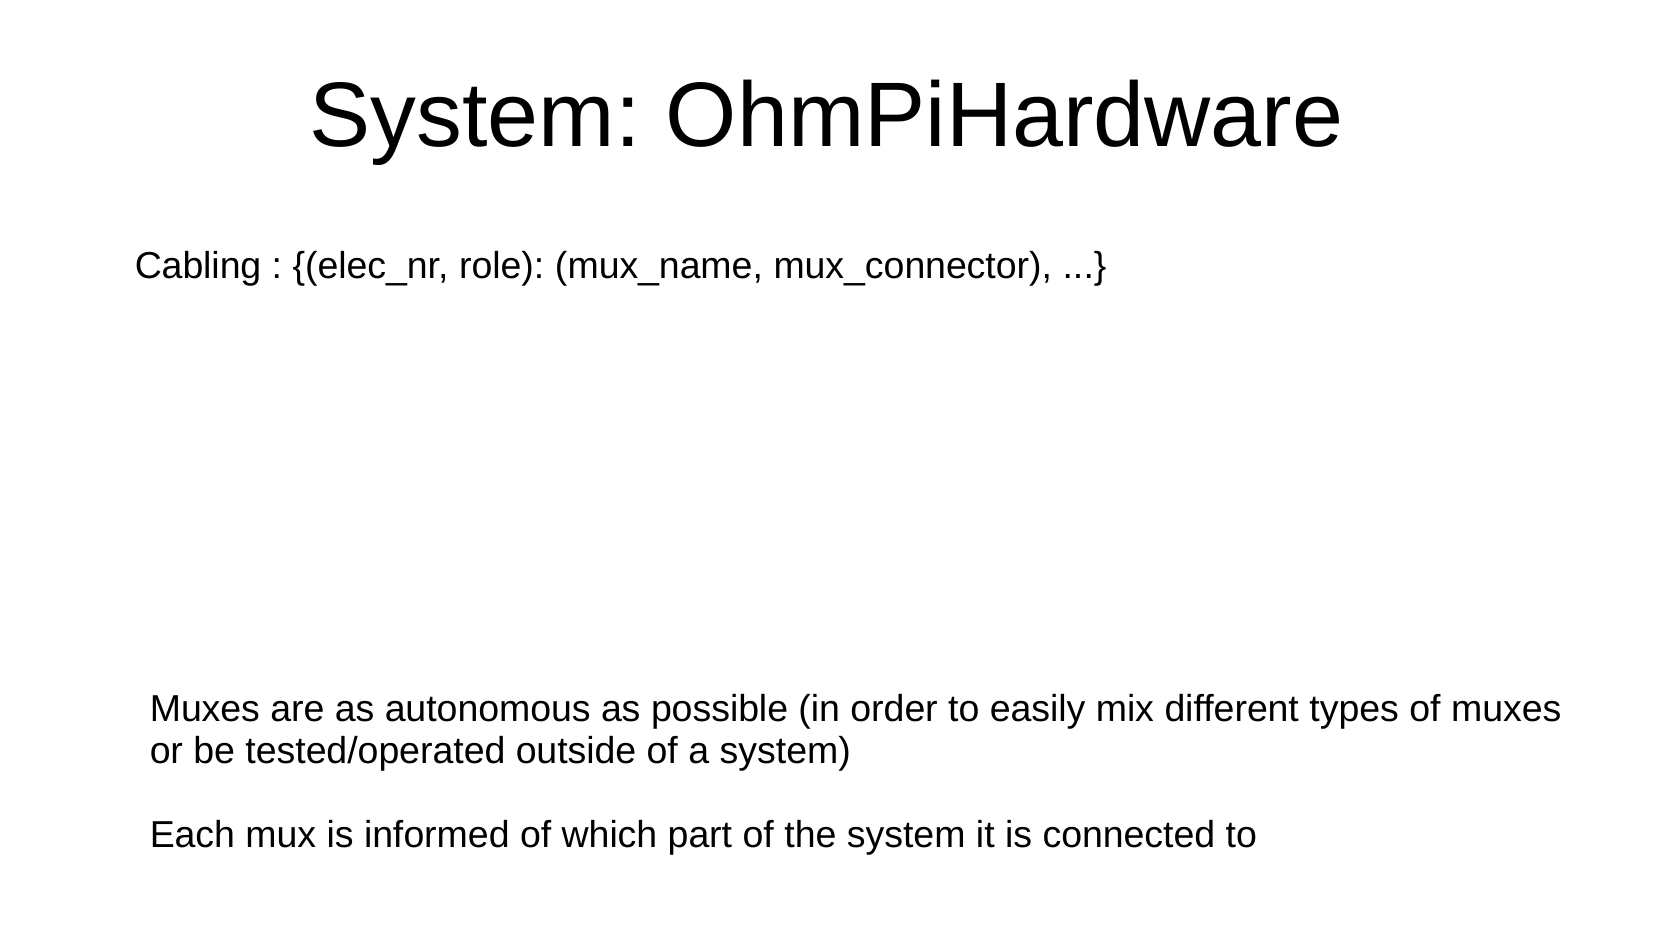

# System: OhmPiHardware
Cabling : {(elec_nr, role): (mux_name, mux_connector), ...}
Muxes are as autonomous as possible (in order to easily mix different types of muxes
or be tested/operated outside of a system)
Each mux is informed of which part of the system it is connected to